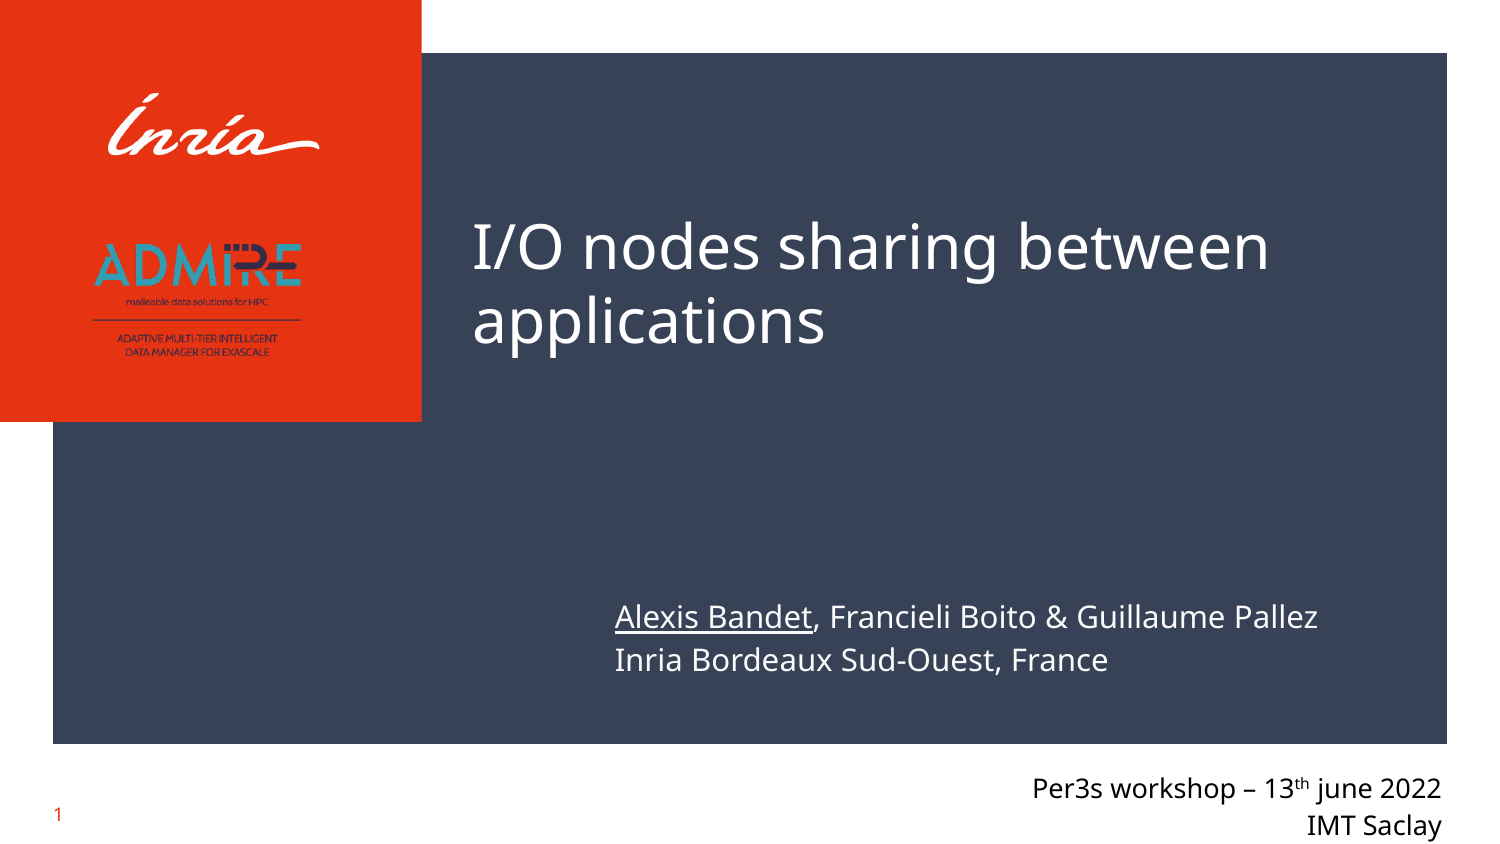

# I/O nodes sharing between applications
Alexis Bandet, Francieli Boito & Guillaume Pallez
Inria Bordeaux Sud-Ouest, France
Per3s workshop – 13th june 2022
IMT Saclay
1